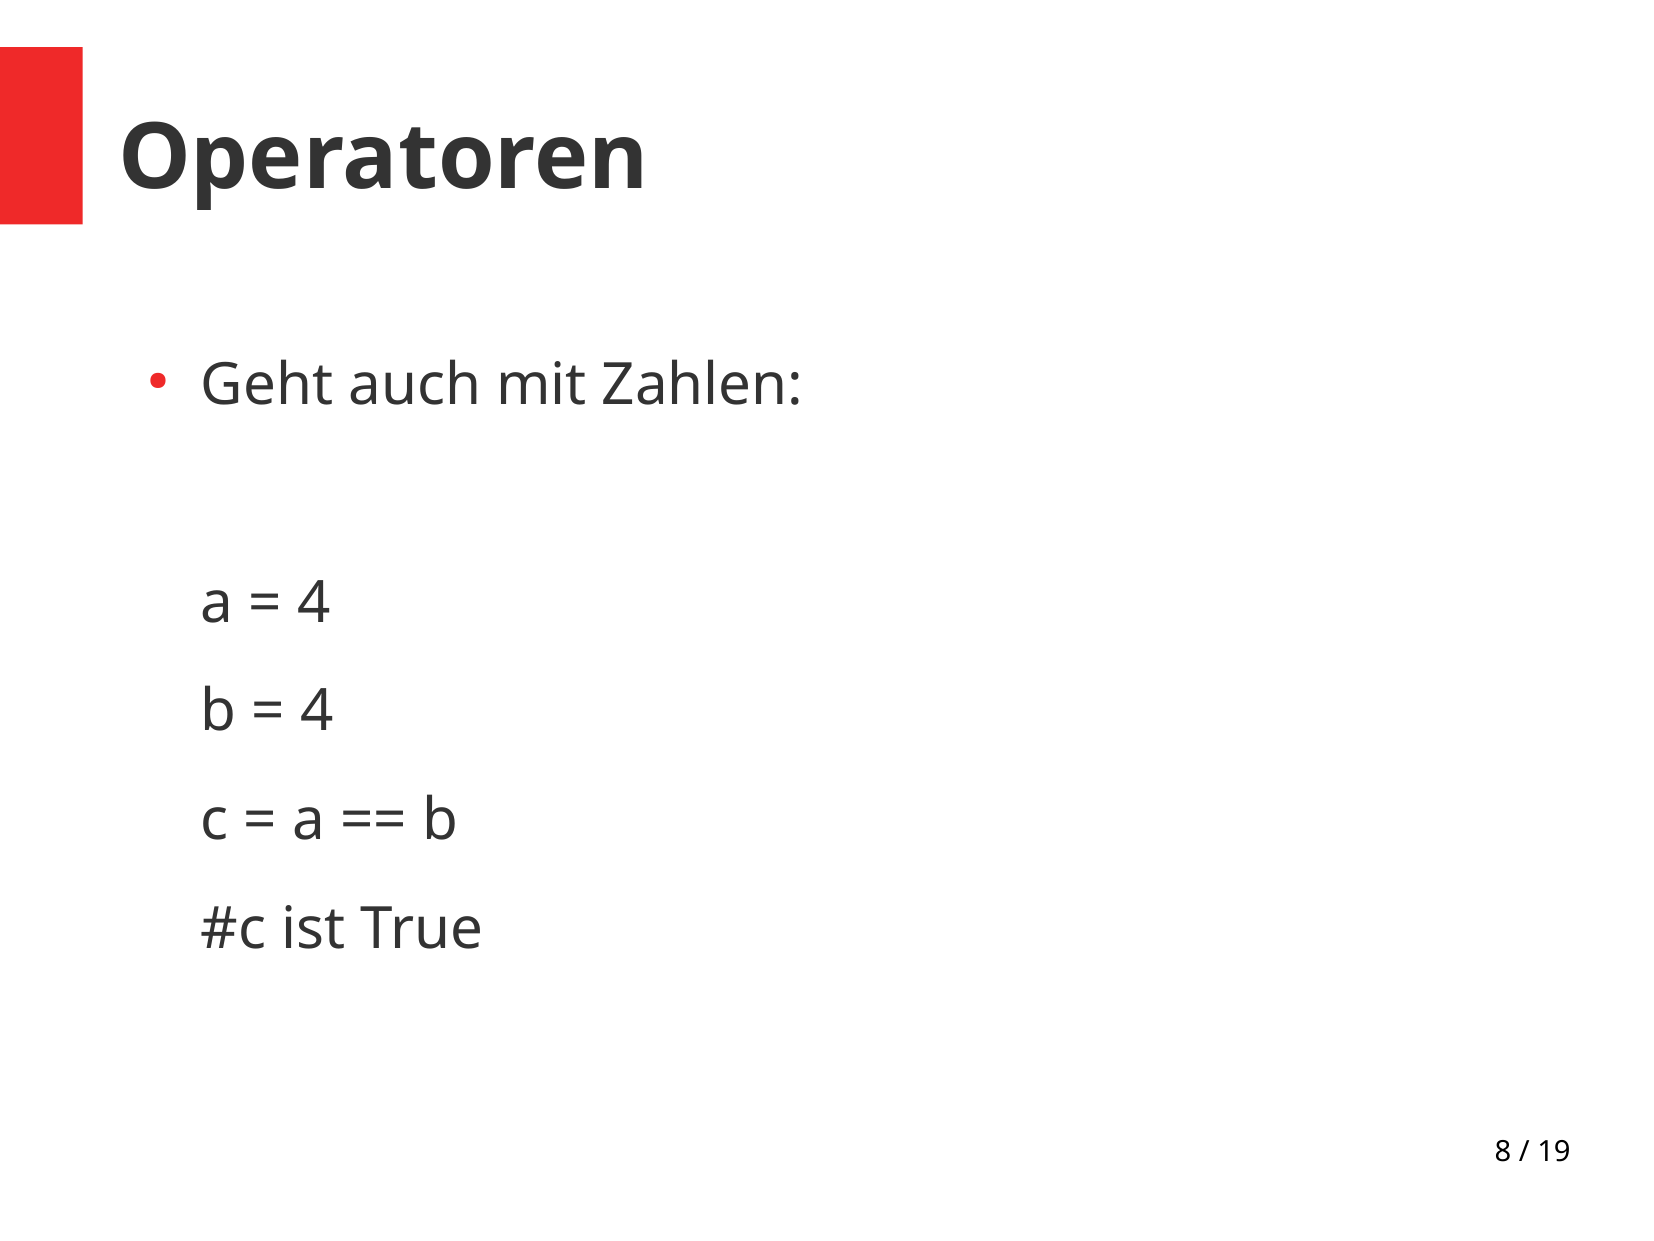

# Operatoren
Geht auch mit Zahlen:
a = 4
b = 4
c = a == b
#c ist True
8